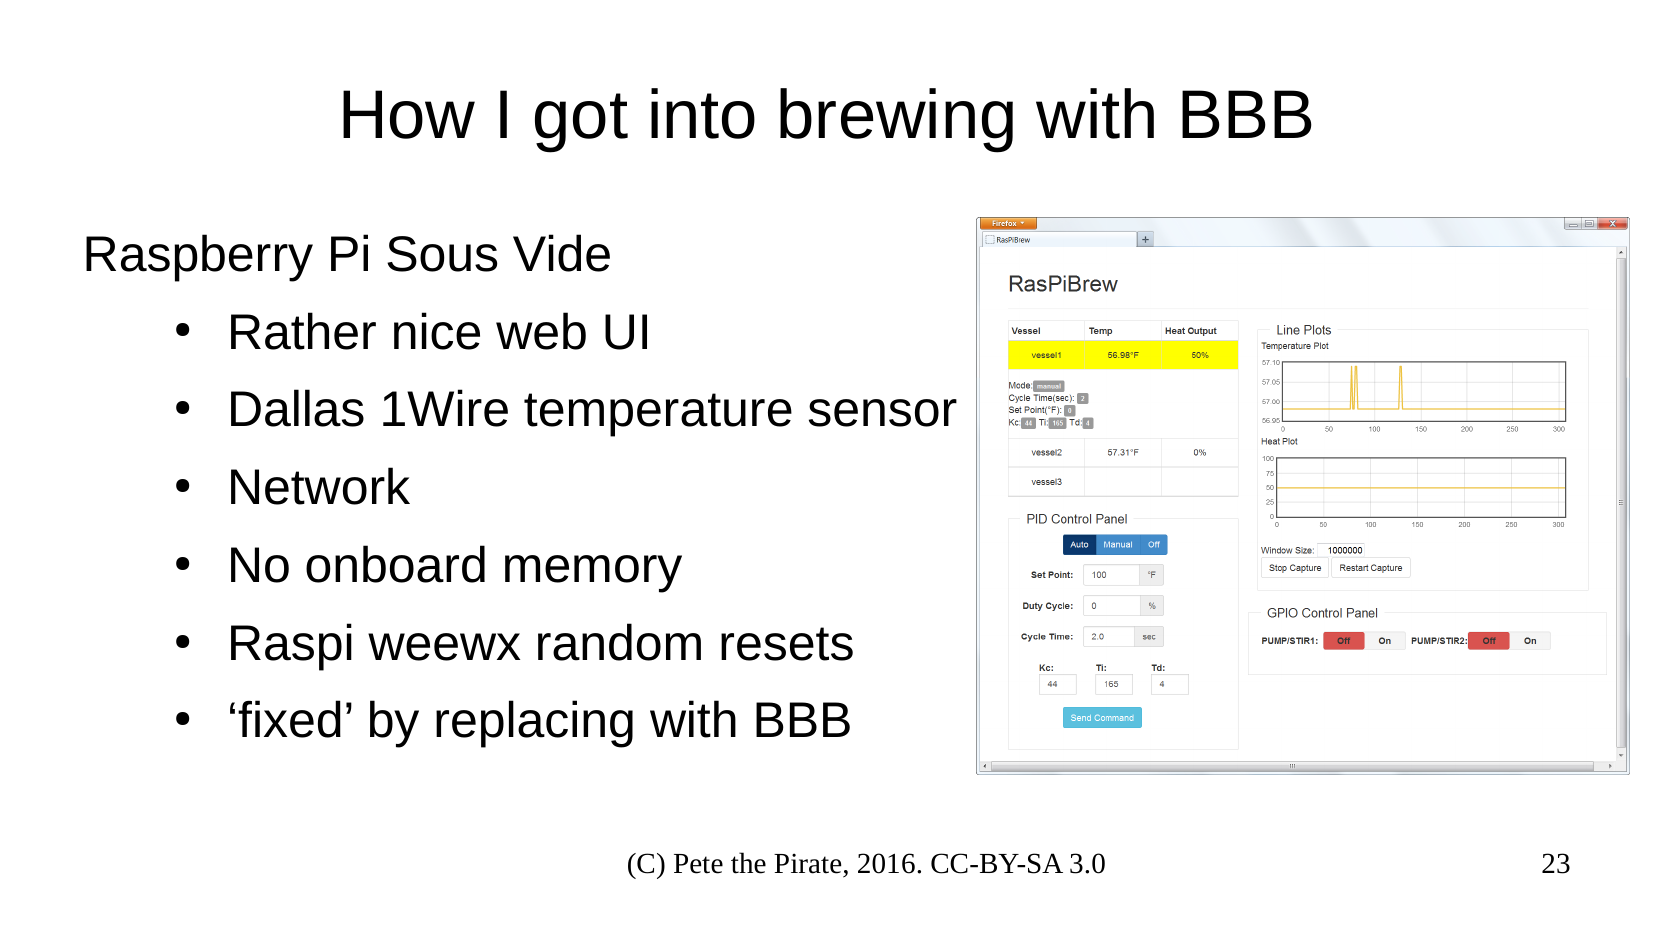

# How I got into brewing with BBB
Raspberry Pi Sous Vide
Rather nice web UI
Dallas 1Wire temperature sensor
Network
No onboard memory
Raspi weewx random resets
‘fixed’ by replacing with BBB
(C) Pete the Pirate, 2016. CC-BY-SA 3.0
23